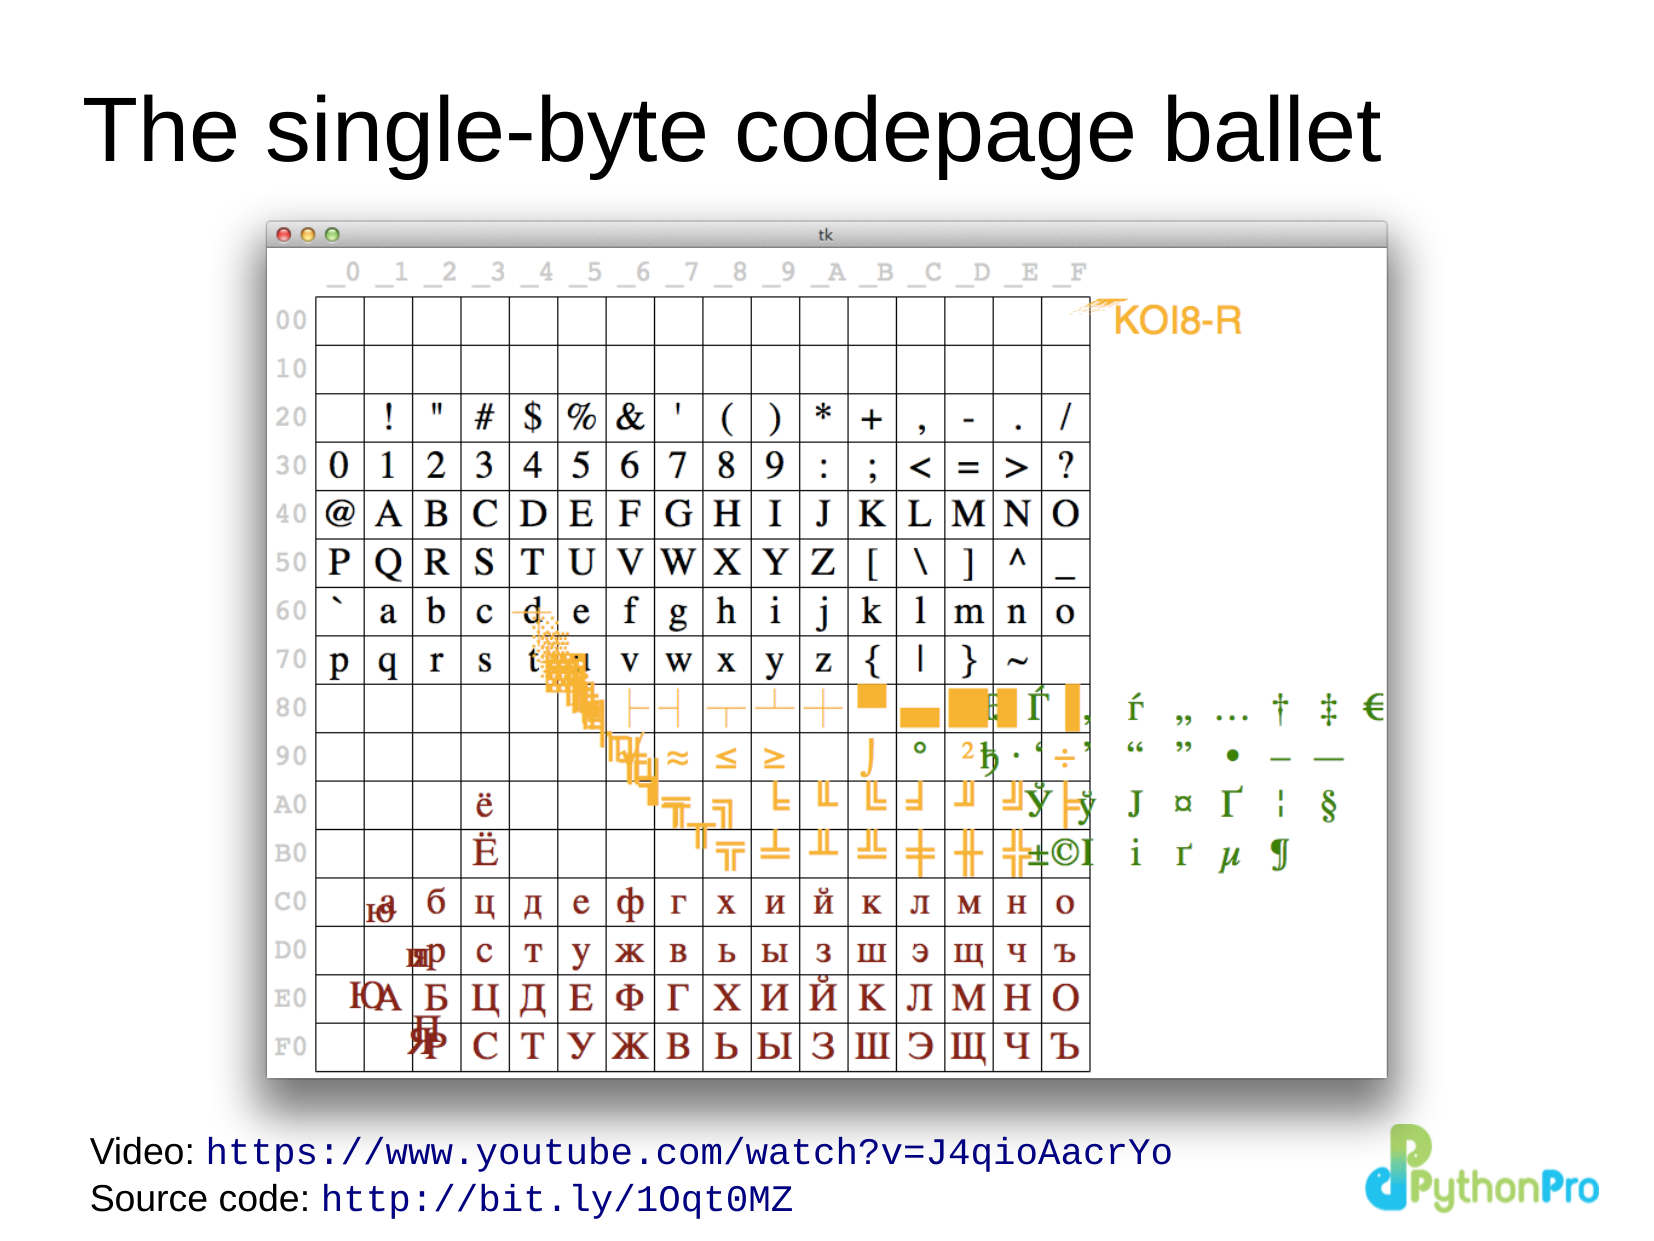

# The single-byte codepage ballet
Video: https://www.youtube.com/watch?v=J4qioAacrYo
Source code: http://bit.ly/1Oqt0MZ